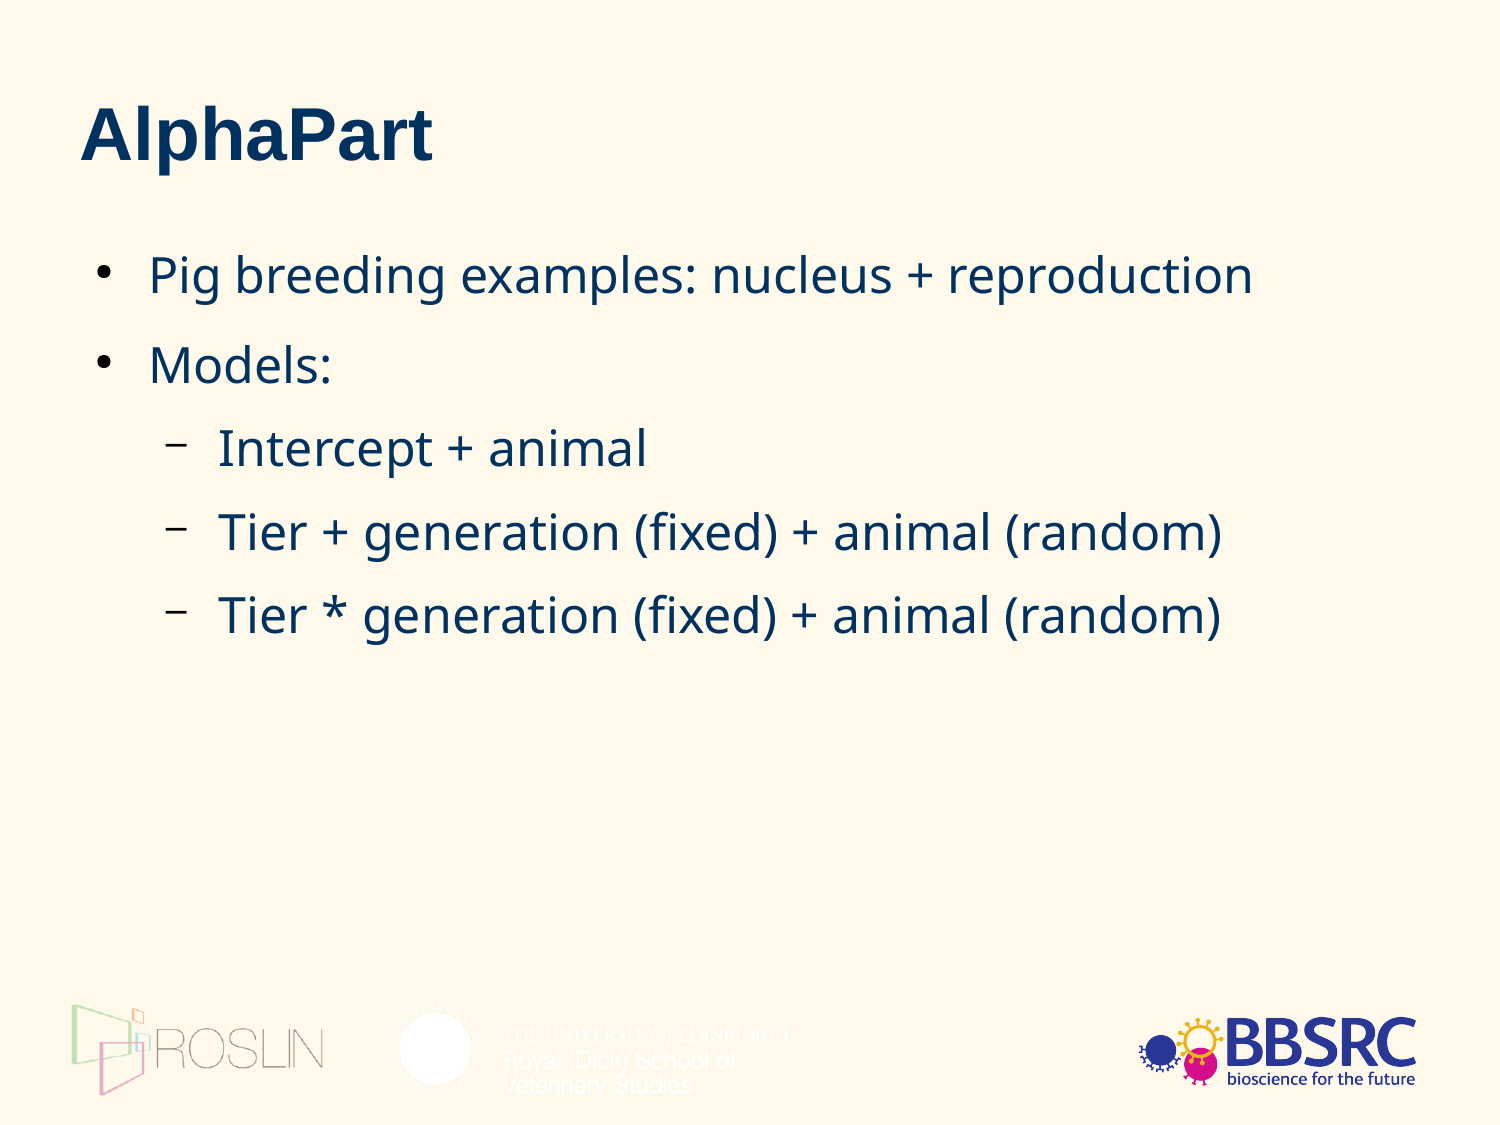

# AlphaPart
Pig breeding examples: nucleus + reproduction
Models:
Intercept + animal
Tier + generation (fixed) + animal (random)
Tier * generation (fixed) + animal (random)